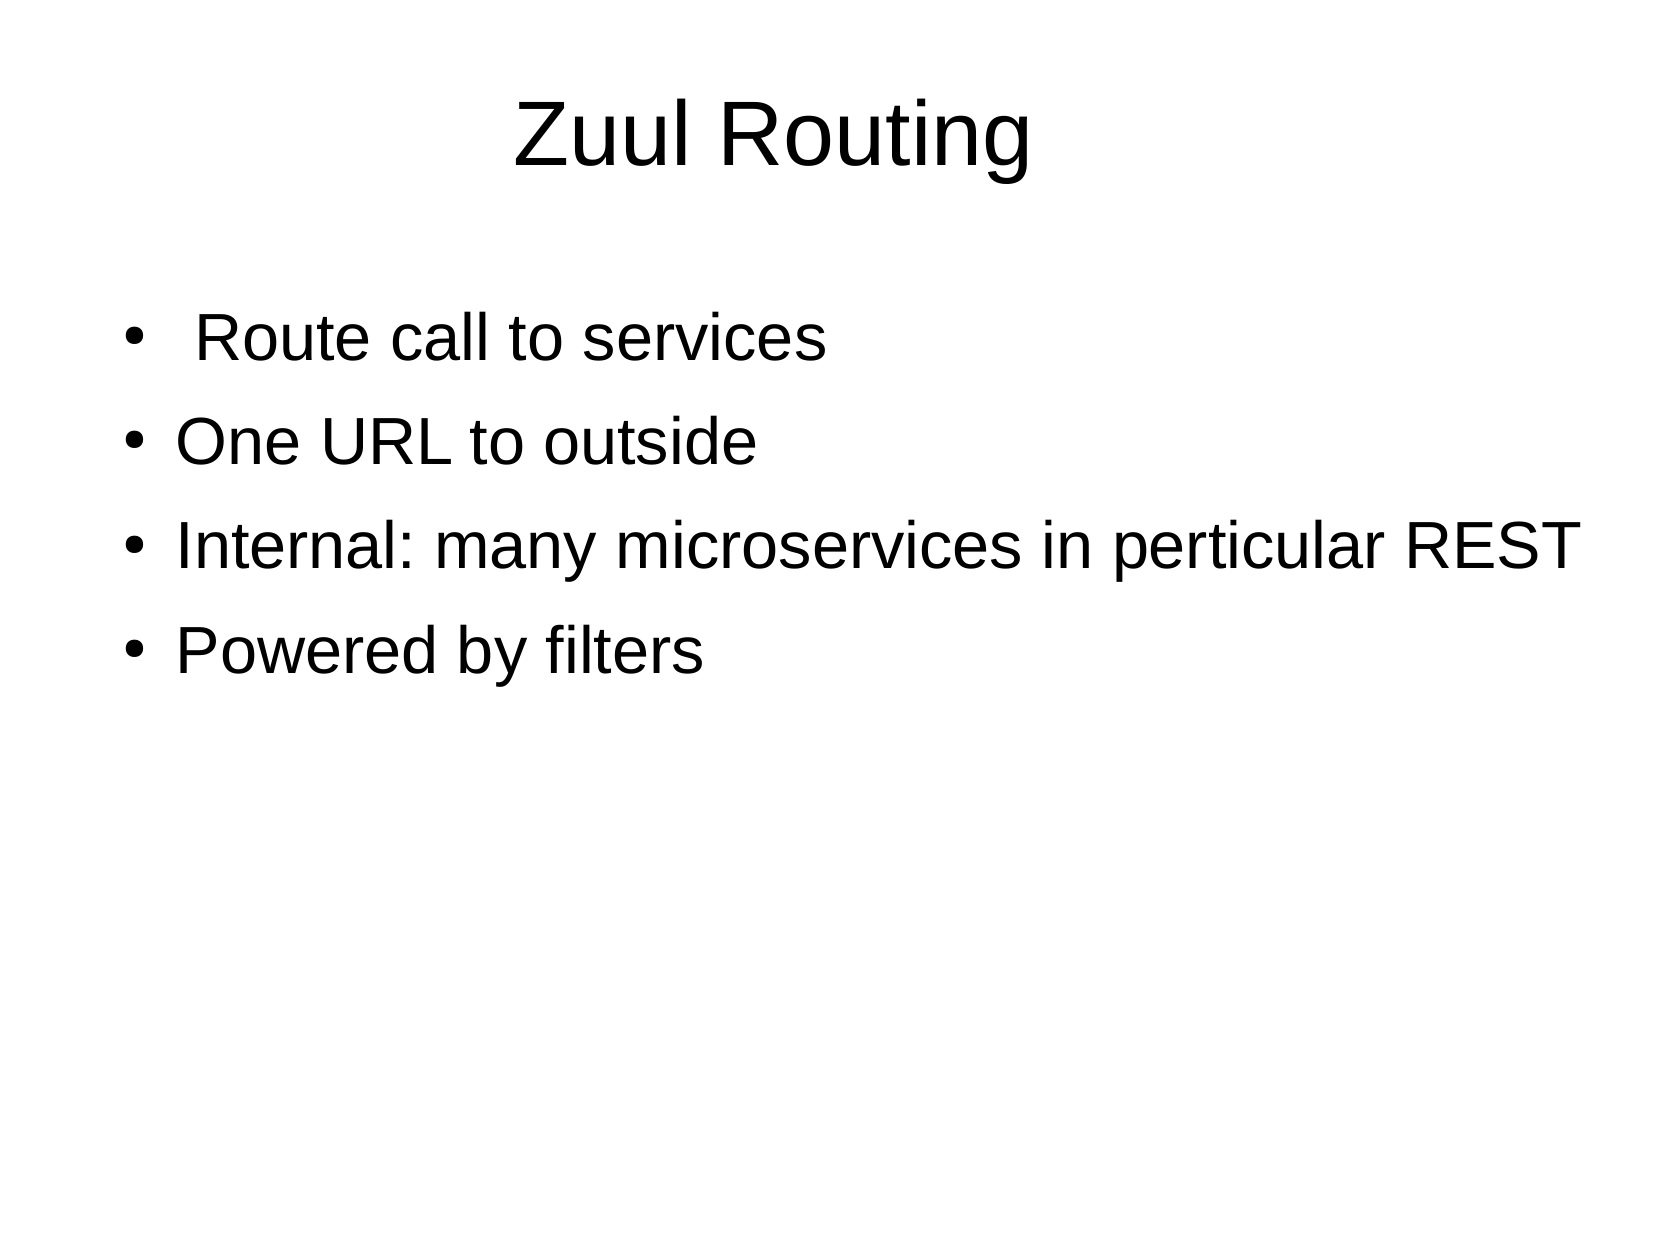

# Zuul Routing
 Route call to services
One URL to outside
Internal: many microservices in perticular REST
Powered by filters